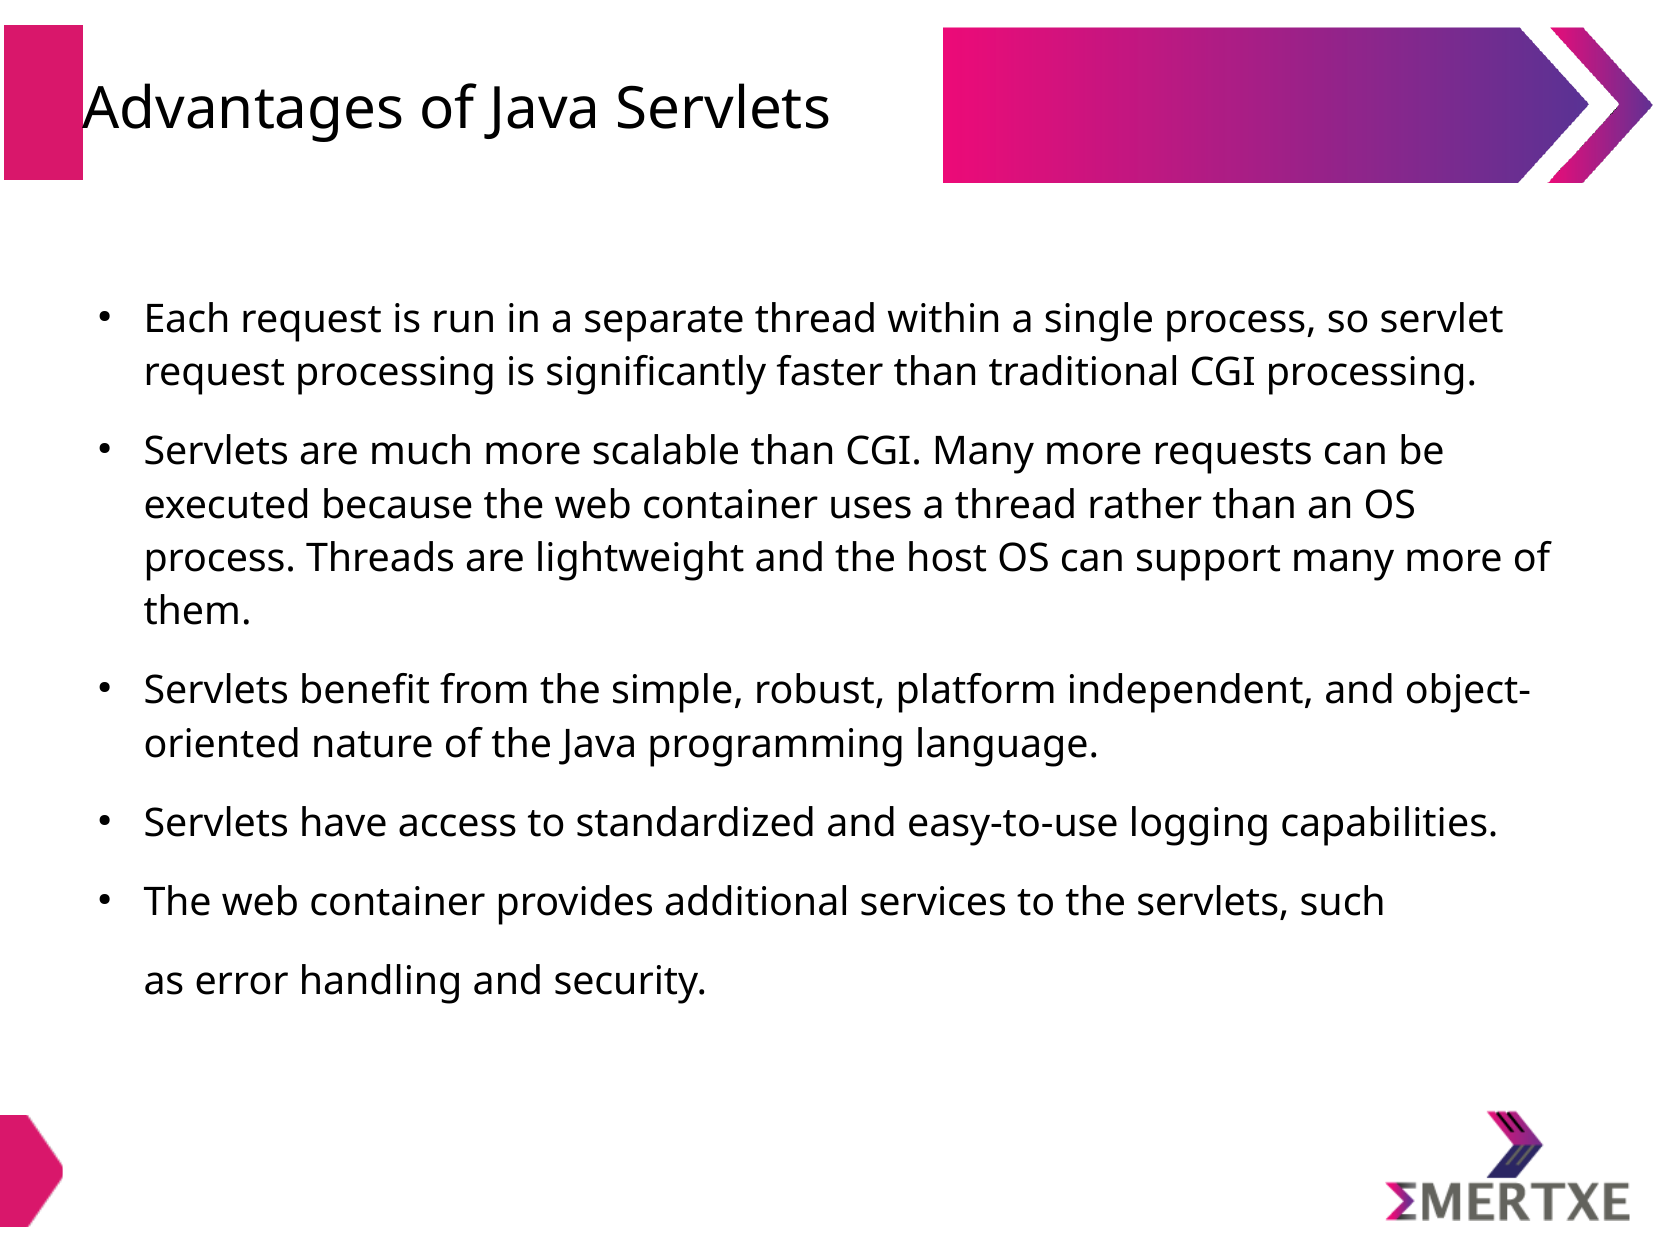

# Advantages of Java Servlets
Each request is run in a separate thread within a single process, so servlet request processing is significantly faster than traditional CGI processing.
Servlets are much more scalable than CGI. Many more requests can be executed because the web container uses a thread rather than an OS process. Threads are lightweight and the host OS can support many more of them.
Servlets benefit from the simple, robust, platform independent, and object-oriented nature of the Java programming language.
Servlets have access to standardized and easy-to-use logging capabilities.
The web container provides additional services to the servlets, such
as error handling and security.